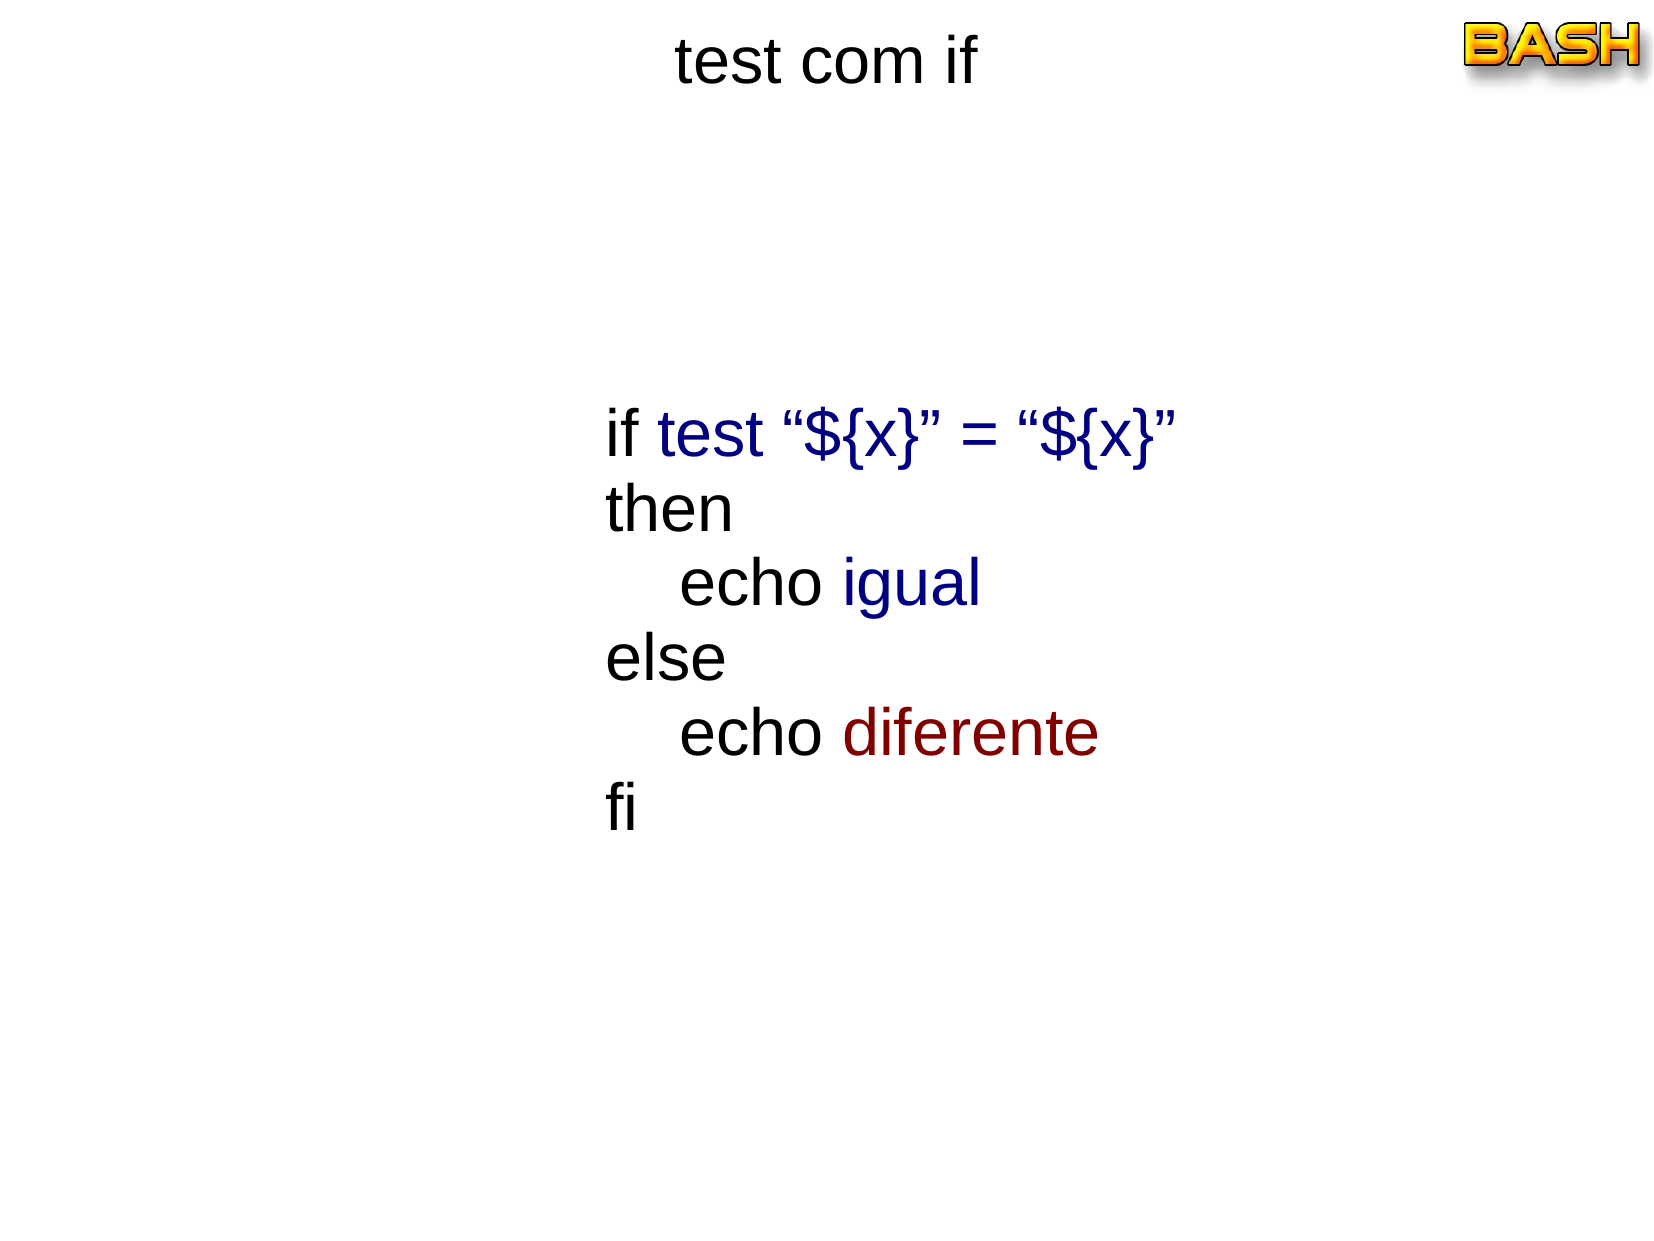

# test com if
if test “${x}” = “${x}”
then
	echo igual
else
	echo diferente
fi